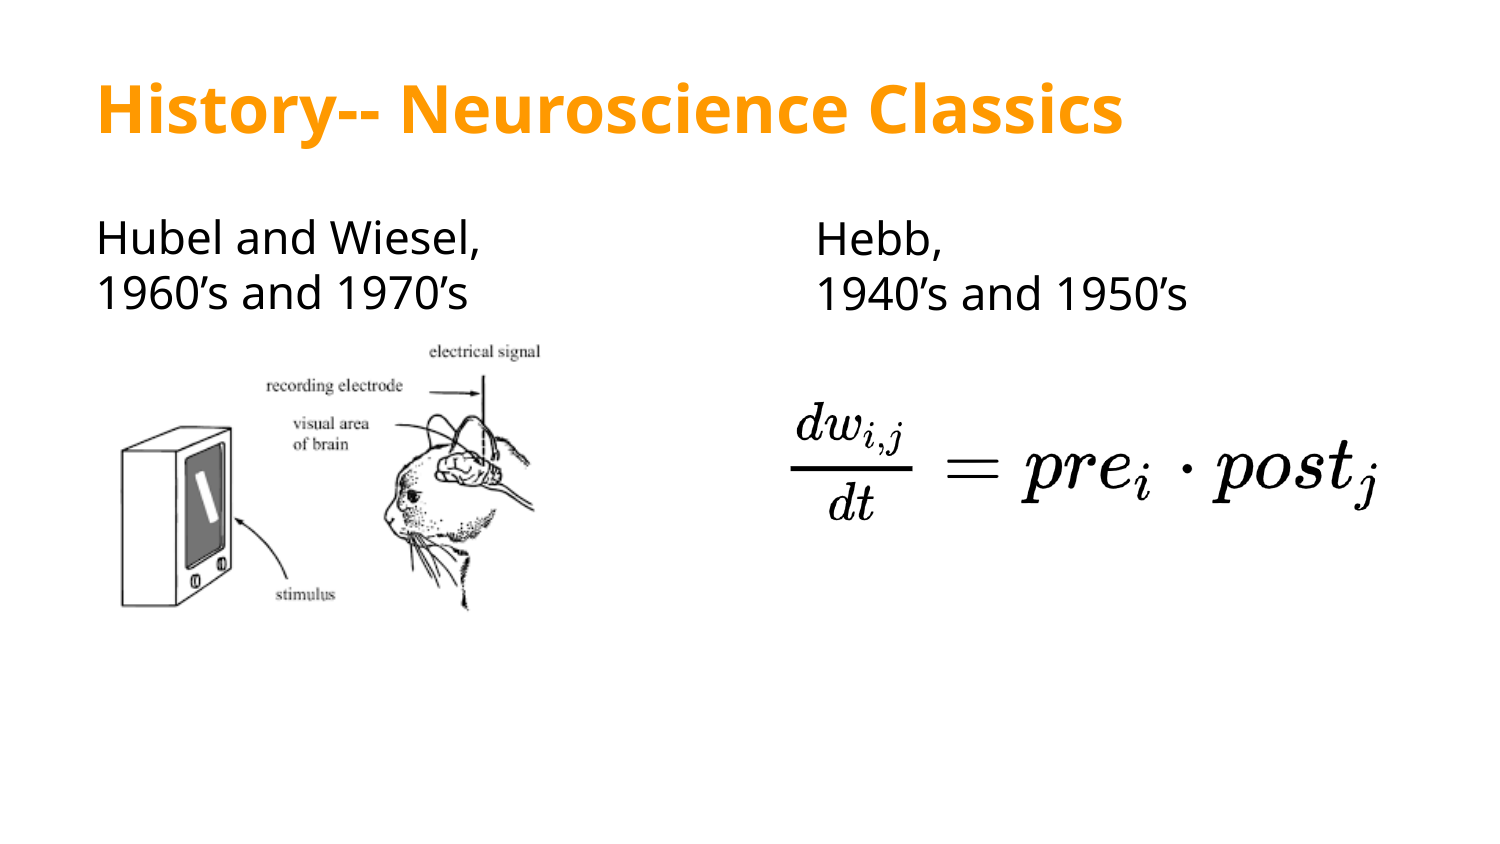

# History-- Neuroscience Classics
Hubel and Wiesel,
1960’s and 1970’s
Hebb,
1940’s and 1950’s